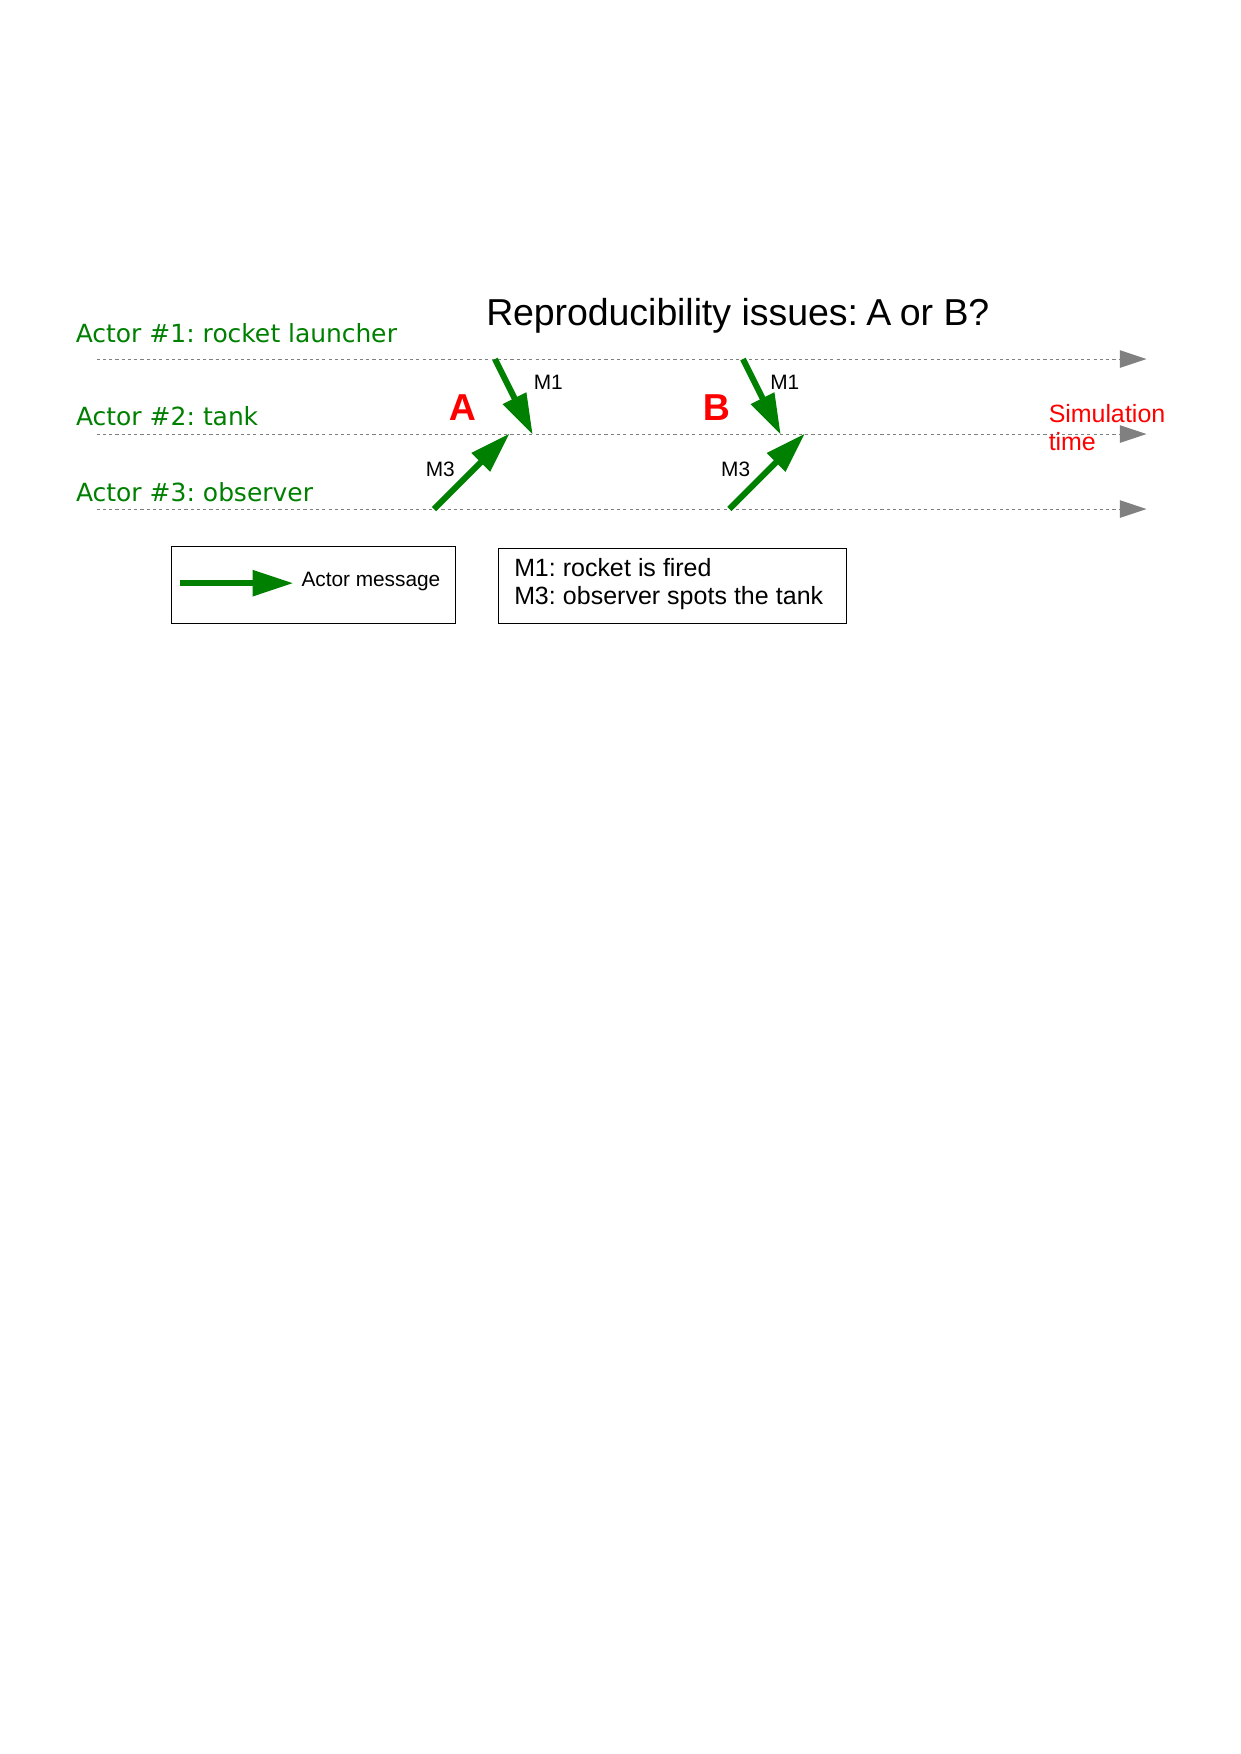

Reproducibility issues: A or B?
Actor #1: rocket launcher
M1
M1
A
B
Simulation
time
Actor #2: tank
M3
M3
Actor #3: observer
M1: rocket is fired
M3: observer spots the tank
Actor message